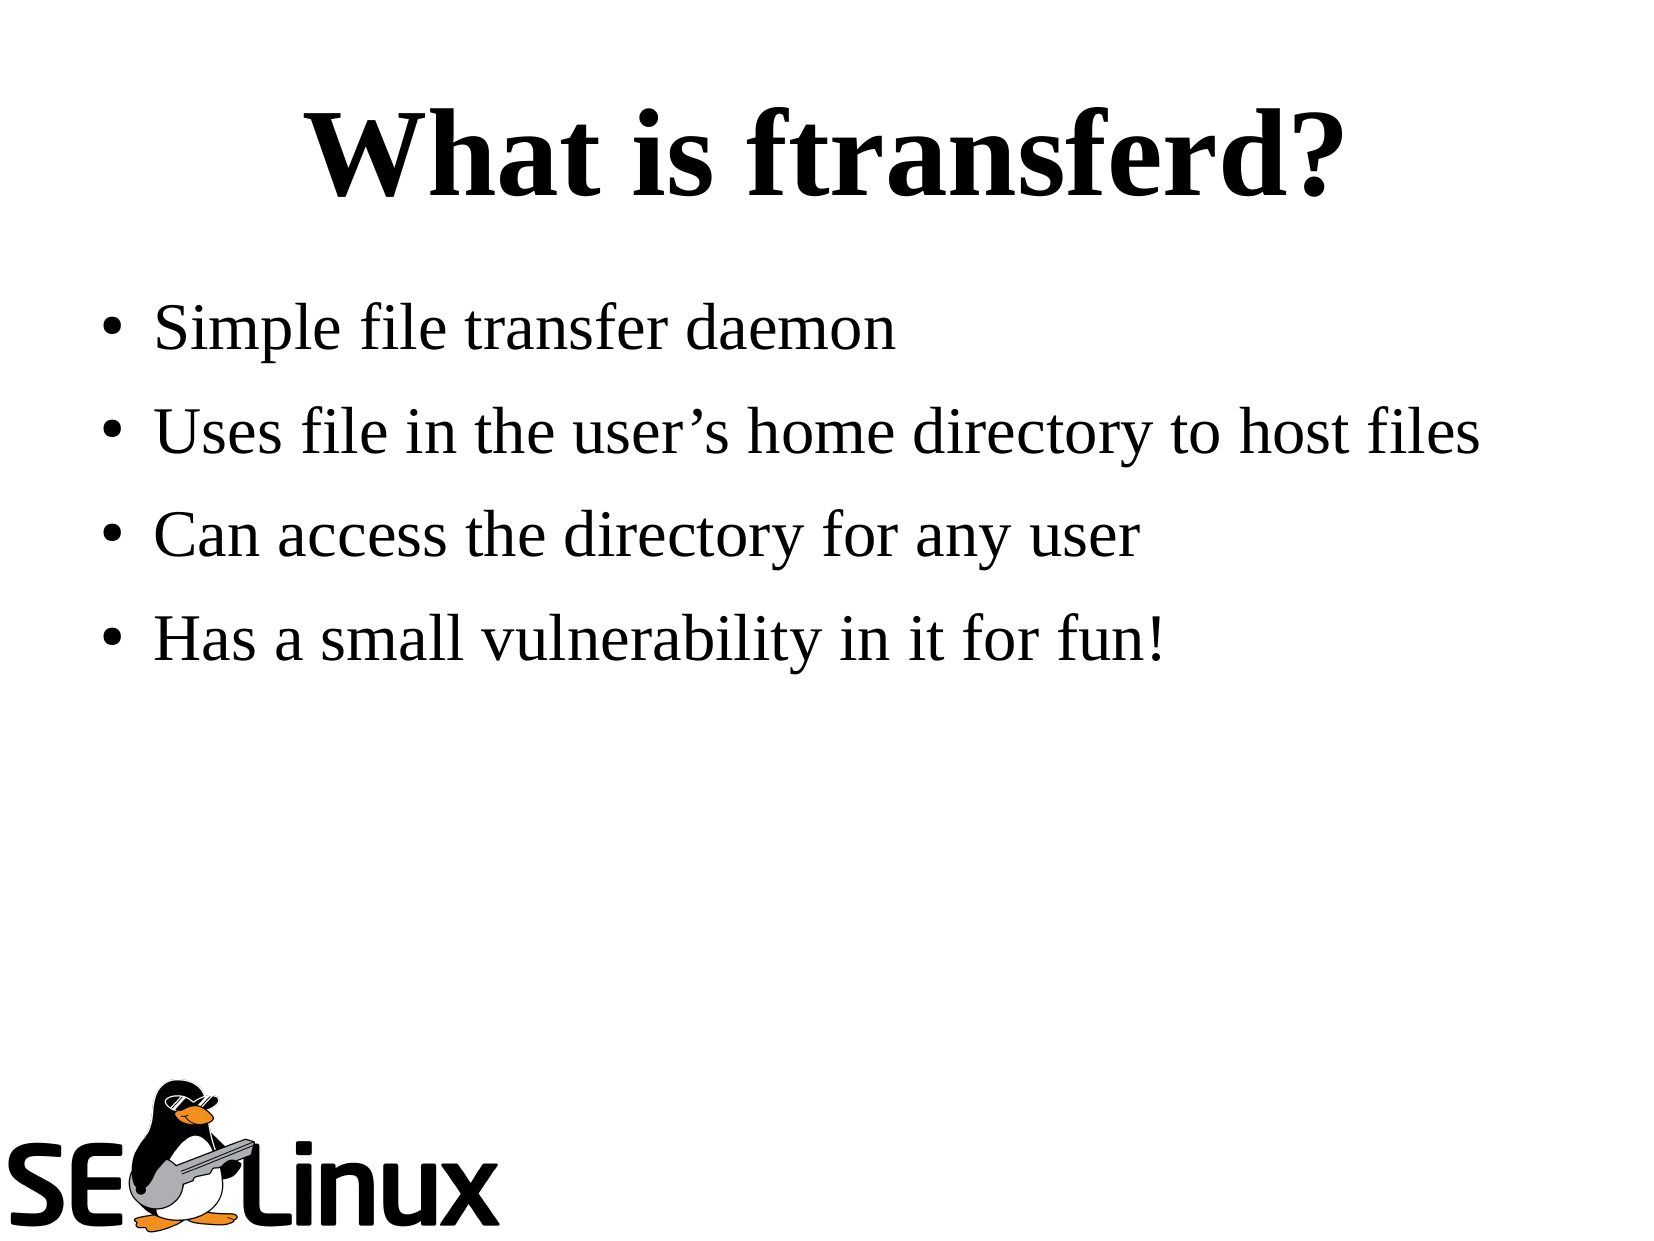

# What is ftransferd?
Simple file transfer daemon
Uses file in the user’s home directory to host files
Can access the directory for any user
Has a small vulnerability in it for fun!